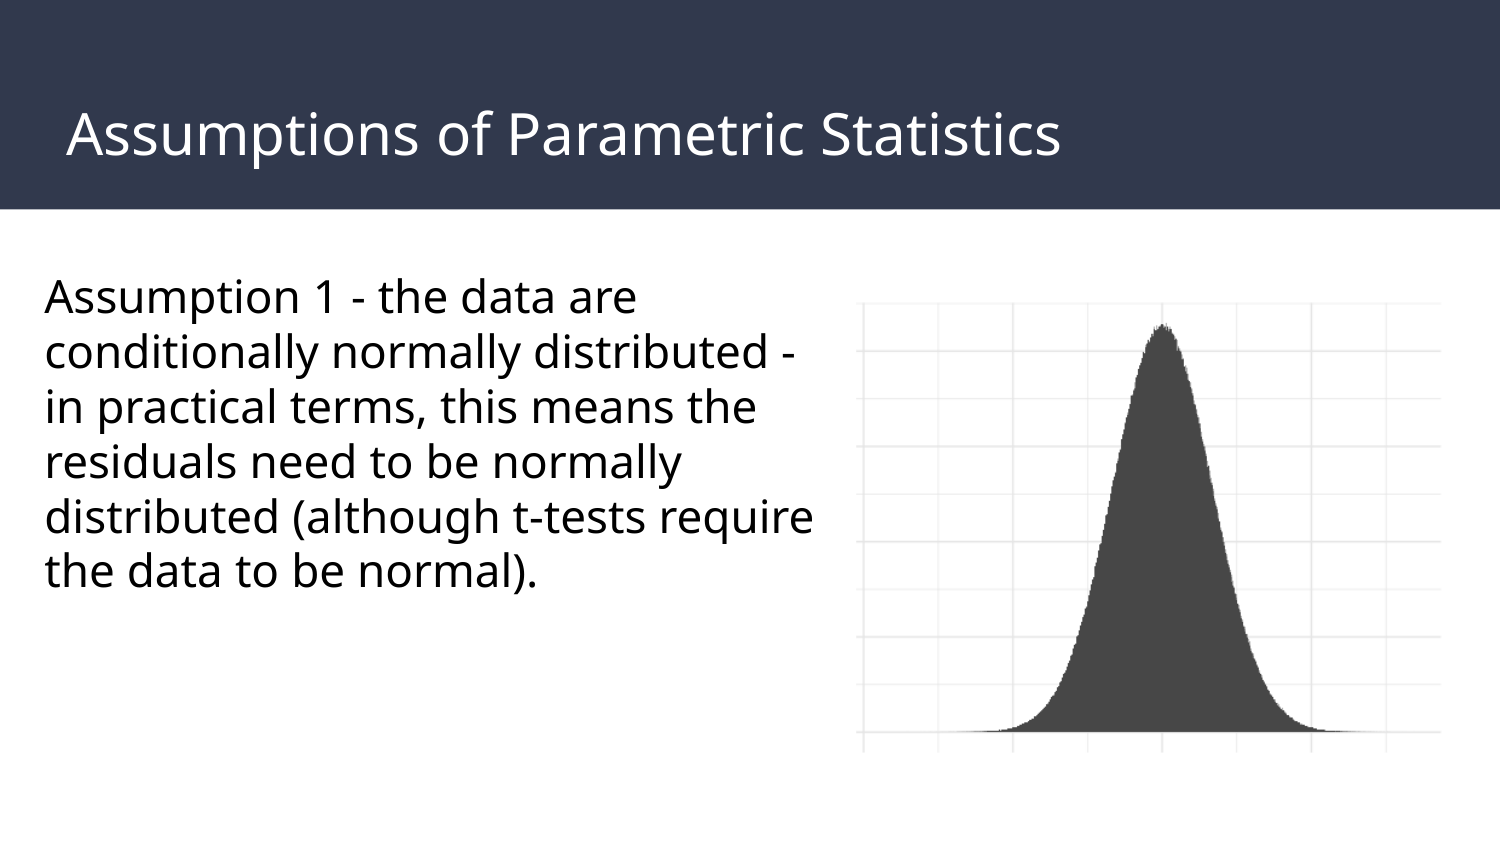

# Assumptions of Parametric Statistics
Assumption 1 - the data are conditionally normally distributed - in practical terms, this means the residuals need to be normally distributed (although t-tests require the data to be normal).